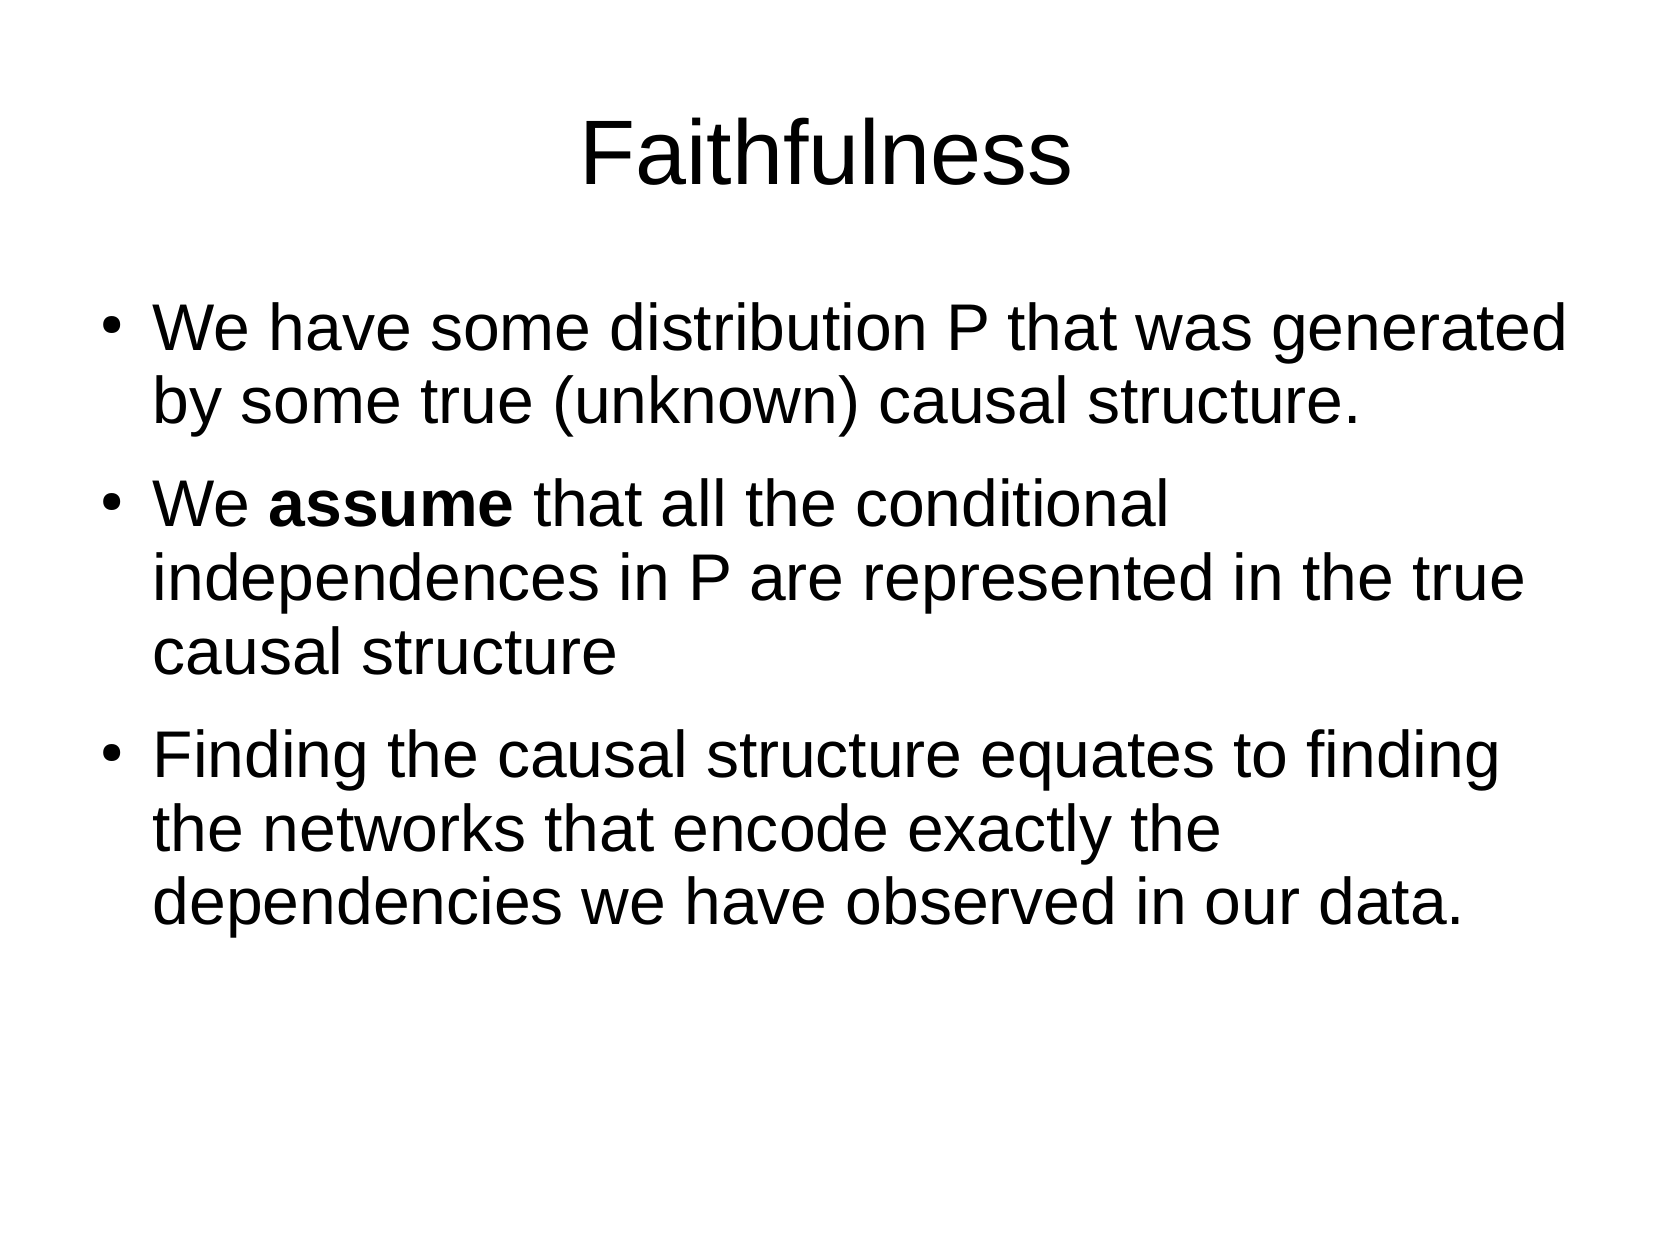

# Faithfulness
We have some distribution P that was generated by some true (unknown) causal structure.
We assume that all the conditional independences in P are represented in the true causal structure
Finding the causal structure equates to finding the networks that encode exactly the dependencies we have observed in our data.